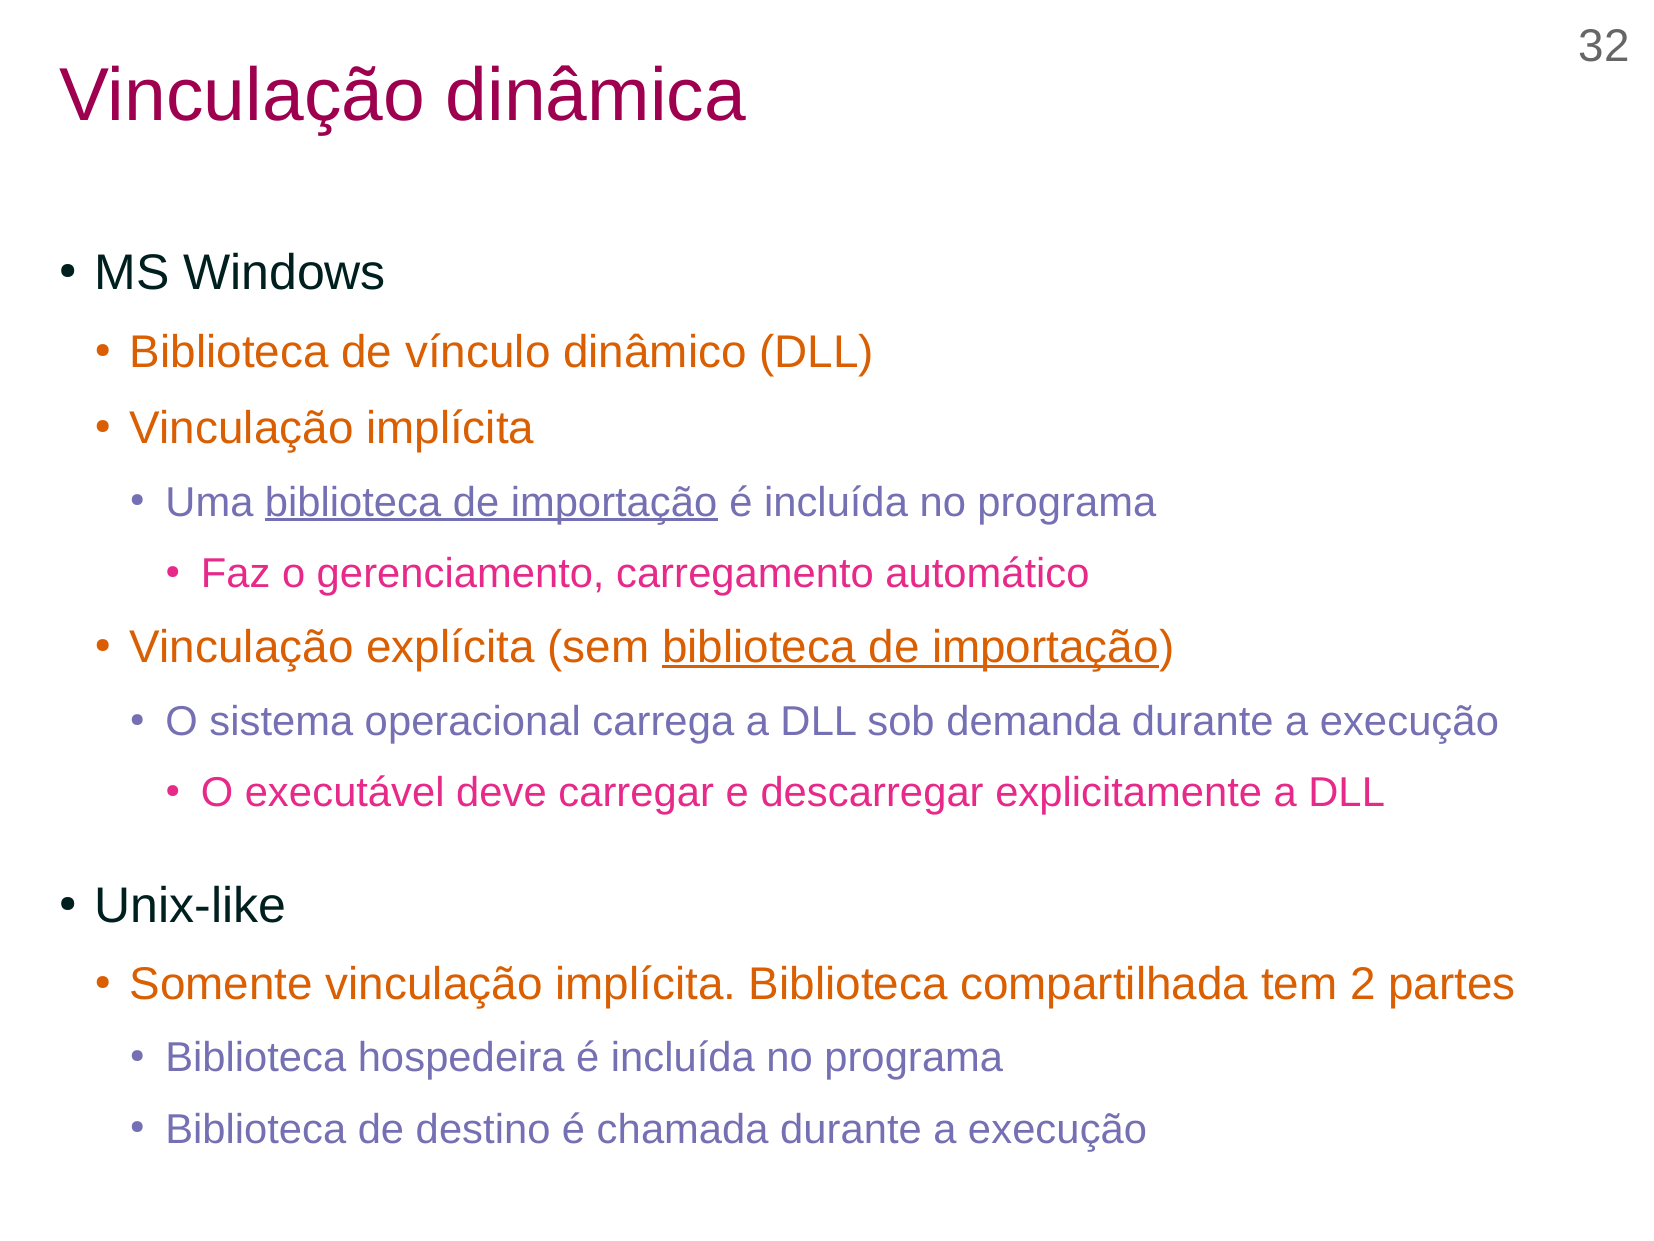

32
# Vinculação dinâmica
MS Windows
Biblioteca de vínculo dinâmico (DLL)
Vinculação implícita
Uma biblioteca de importação é incluída no programa
Faz o gerenciamento, carregamento automático
Vinculação explícita (sem biblioteca de importação)
O sistema operacional carrega a DLL sob demanda durante a execução
O executável deve carregar e descarregar explicitamente a DLL
Unix-like
Somente vinculação implícita. Biblioteca compartilhada tem 2 partes
Biblioteca hospedeira é incluída no programa
Biblioteca de destino é chamada durante a execução